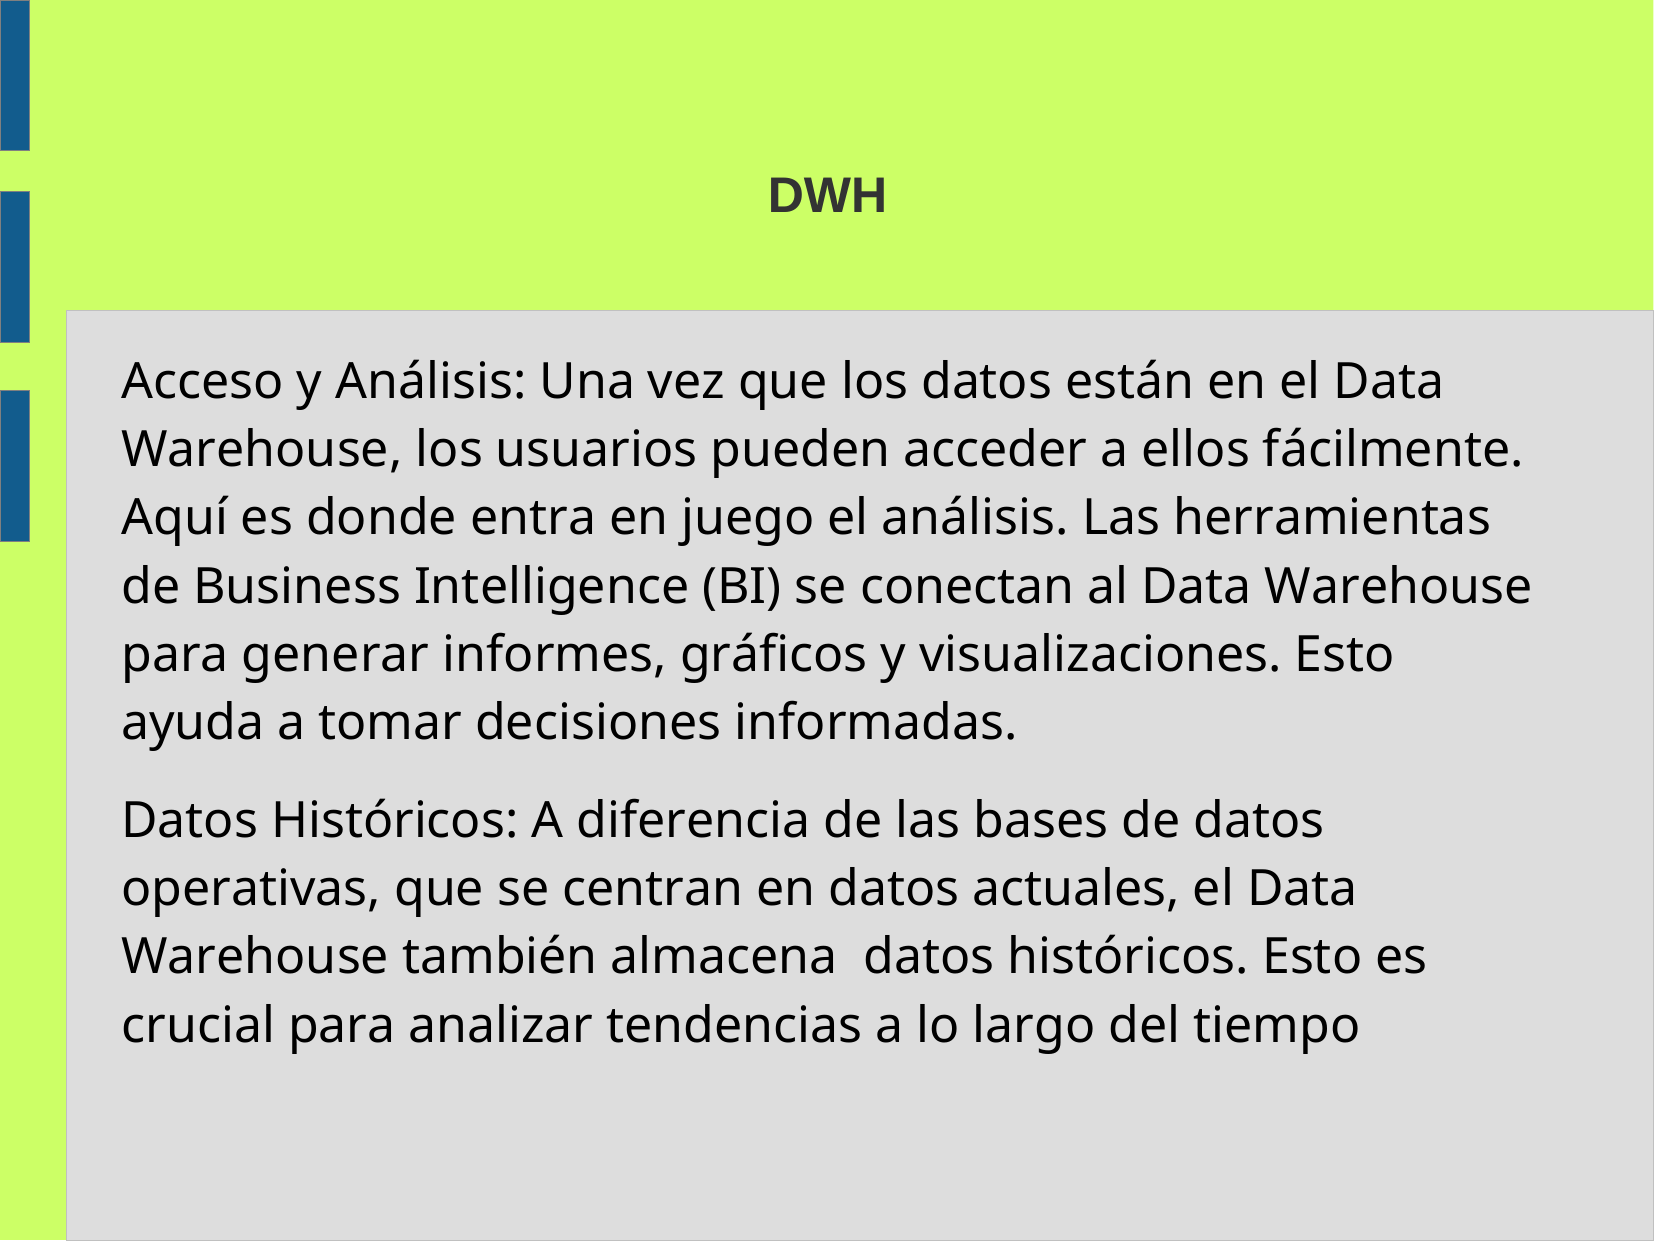

# DWH
Acceso y Análisis: Una vez que los datos están en el Data Warehouse, los usuarios pueden acceder a ellos fácilmente. Aquí es donde entra en juego el análisis. Las herramientas de Business Intelligence (BI) se conectan al Data Warehouse para generar informes, gráficos y visualizaciones. Esto ayuda a tomar decisiones informadas.
Datos Históricos: A diferencia de las bases de datos operativas, que se centran en datos actuales, el Data Warehouse también almacena  datos históricos. Esto es crucial para analizar tendencias a lo largo del tiempo